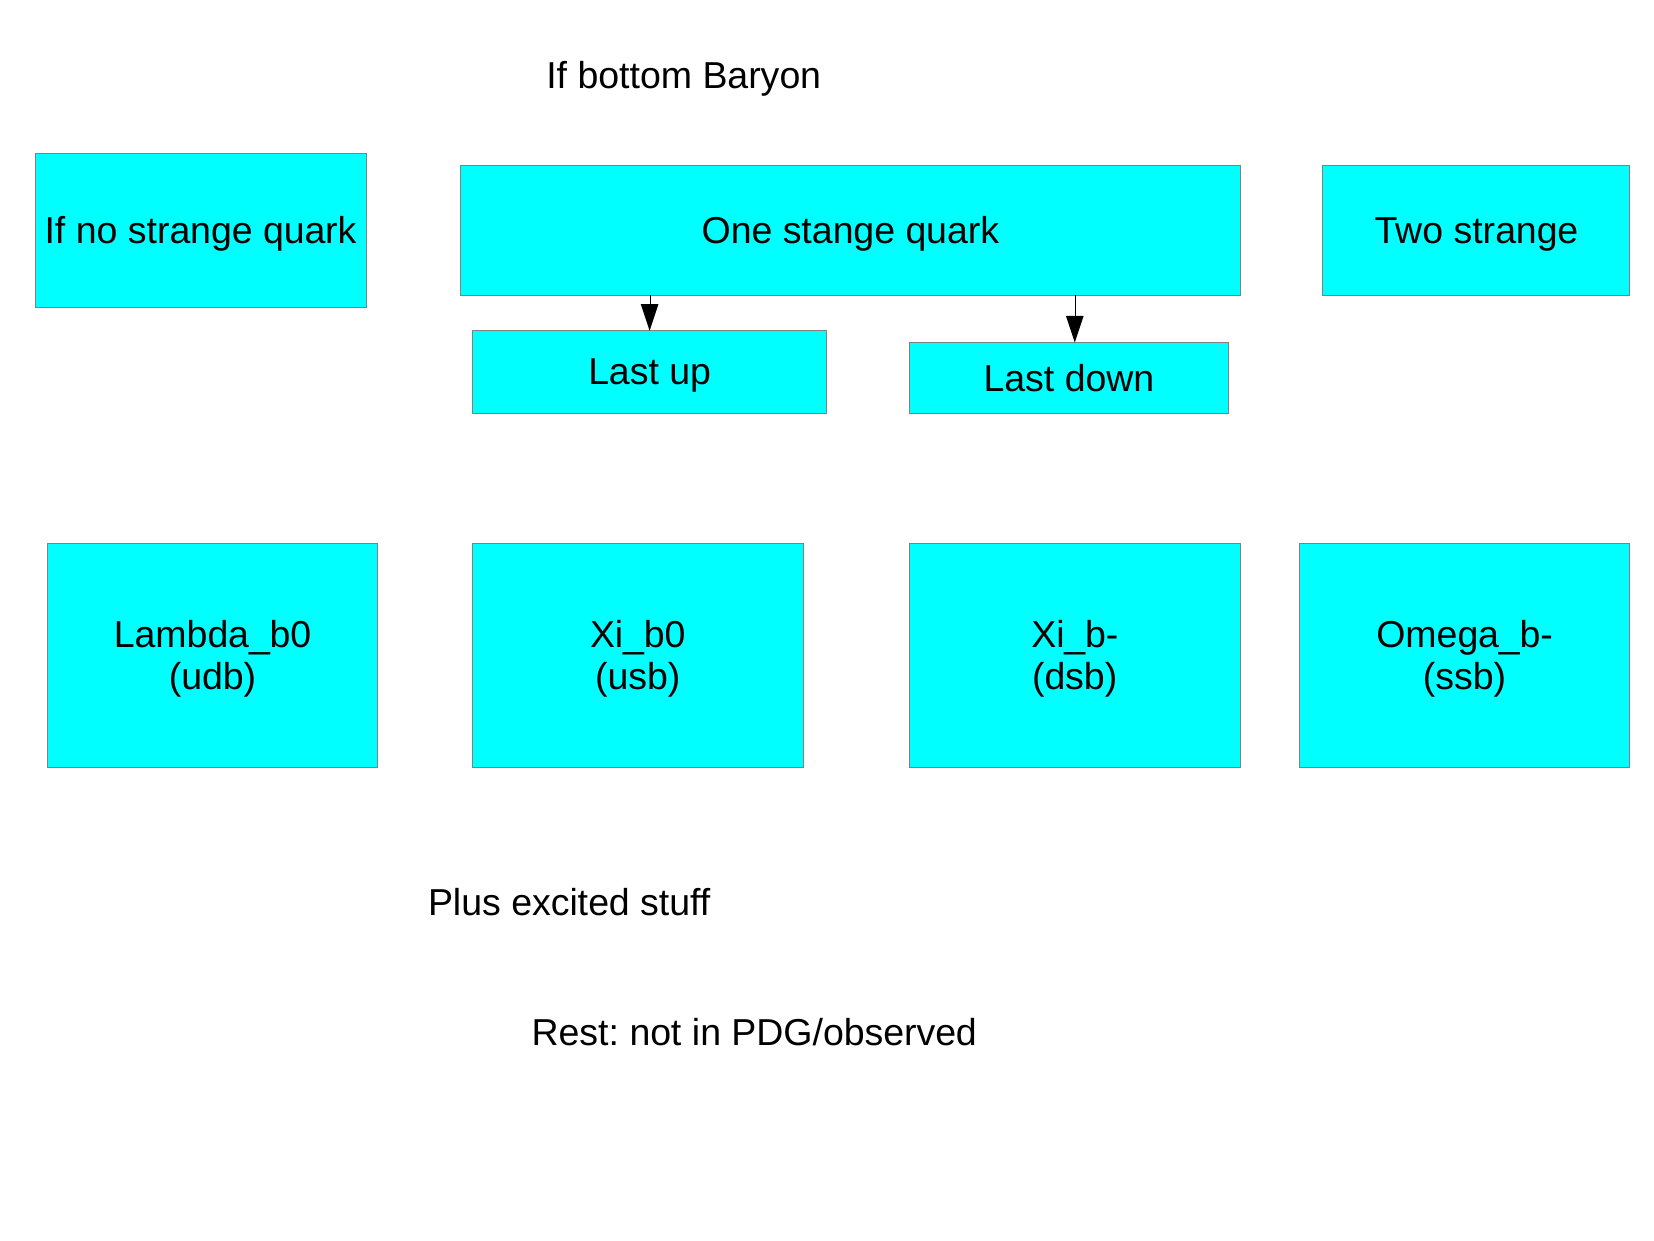

If bottom Baryon
If no strange quark
One stange quark
Two strange
Last up
Last down
Lambda_b0
(udb)
Xi_b0
(usb)
Xi_b-
(dsb)
Omega_b-
(ssb)
Plus excited stuff
Rest: not in PDG/observed